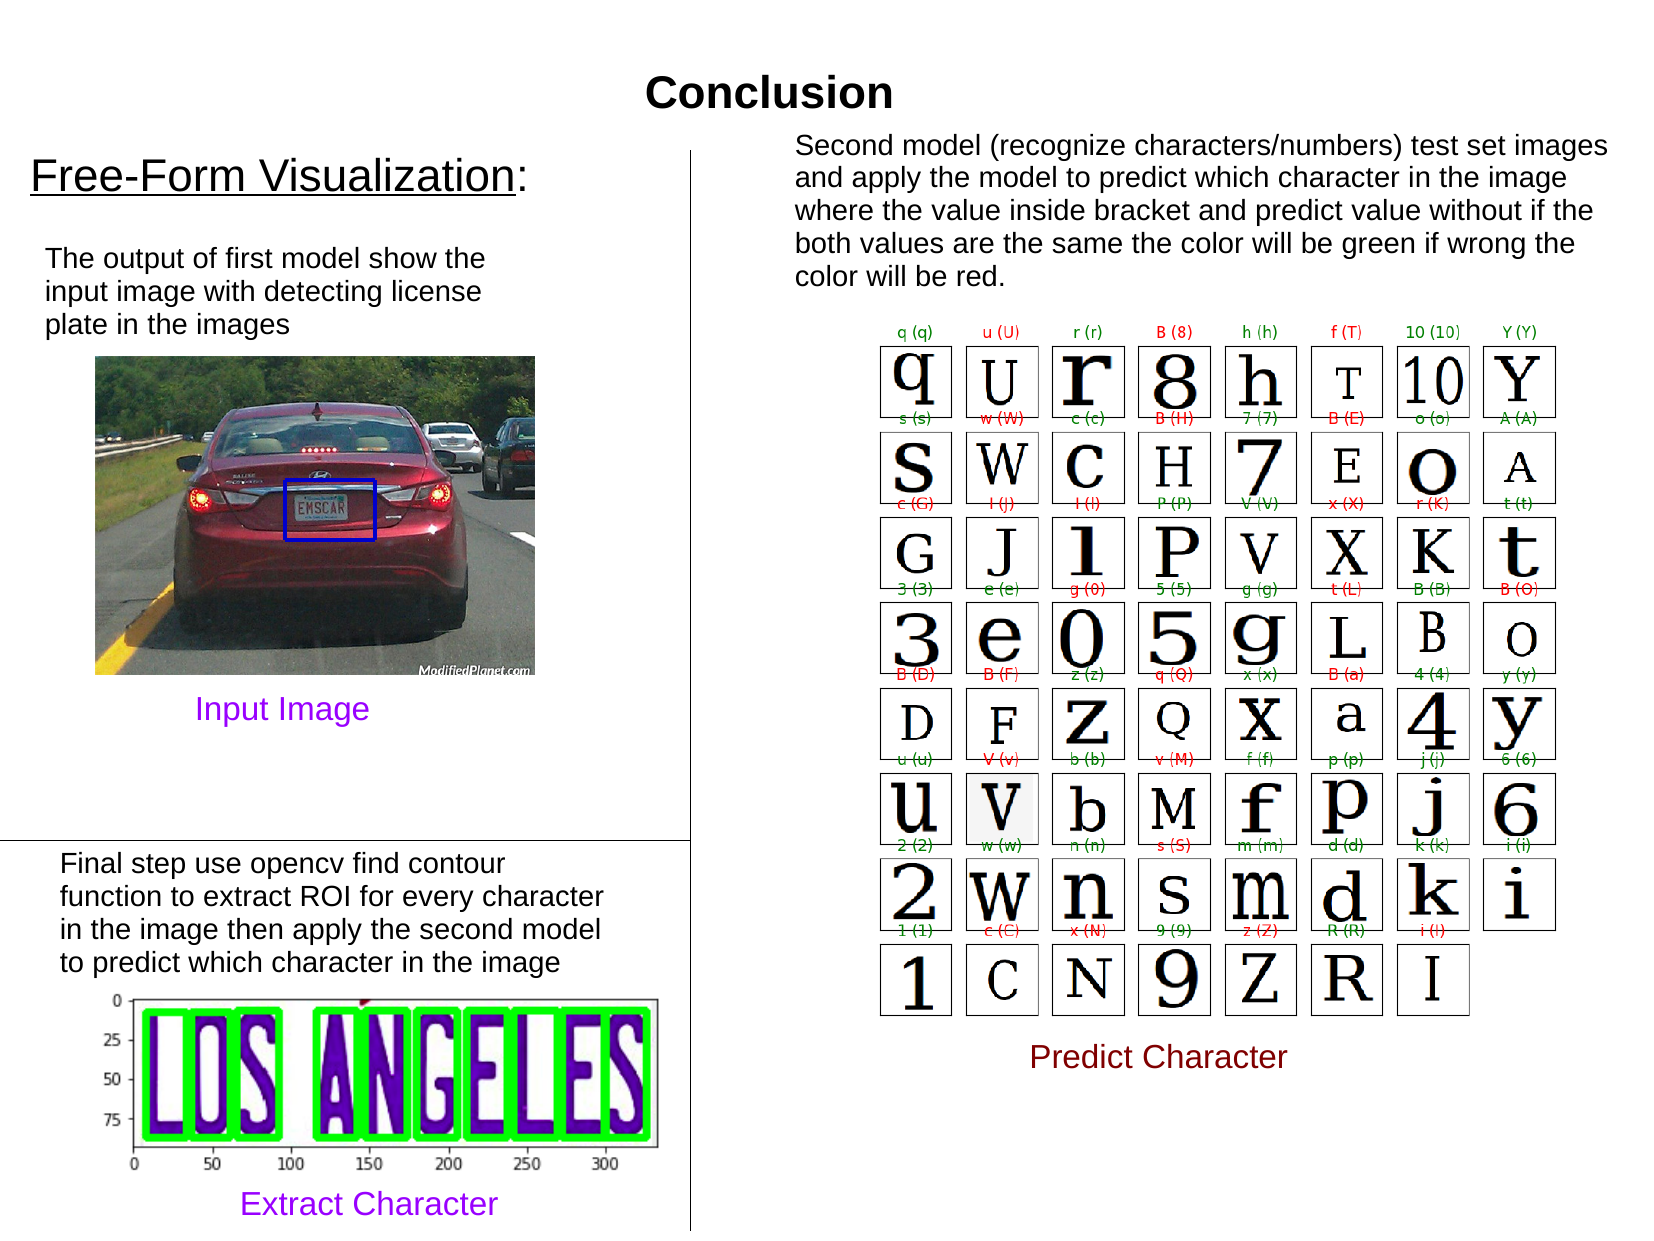

Conclusion
Second model (recognize characters/numbers) test set images and apply the model to predict which character in the image where the value inside bracket and predict value without if the both values are the same the color will be green if wrong the color will be red.
# Free-Form Visualization:
The output of first model show the input image with detecting license plate in the images
Input Image
Final step use opencv find contour function to extract ROI for every character in the image then apply the second model to predict which character in the image
Predict Character
Extract Character